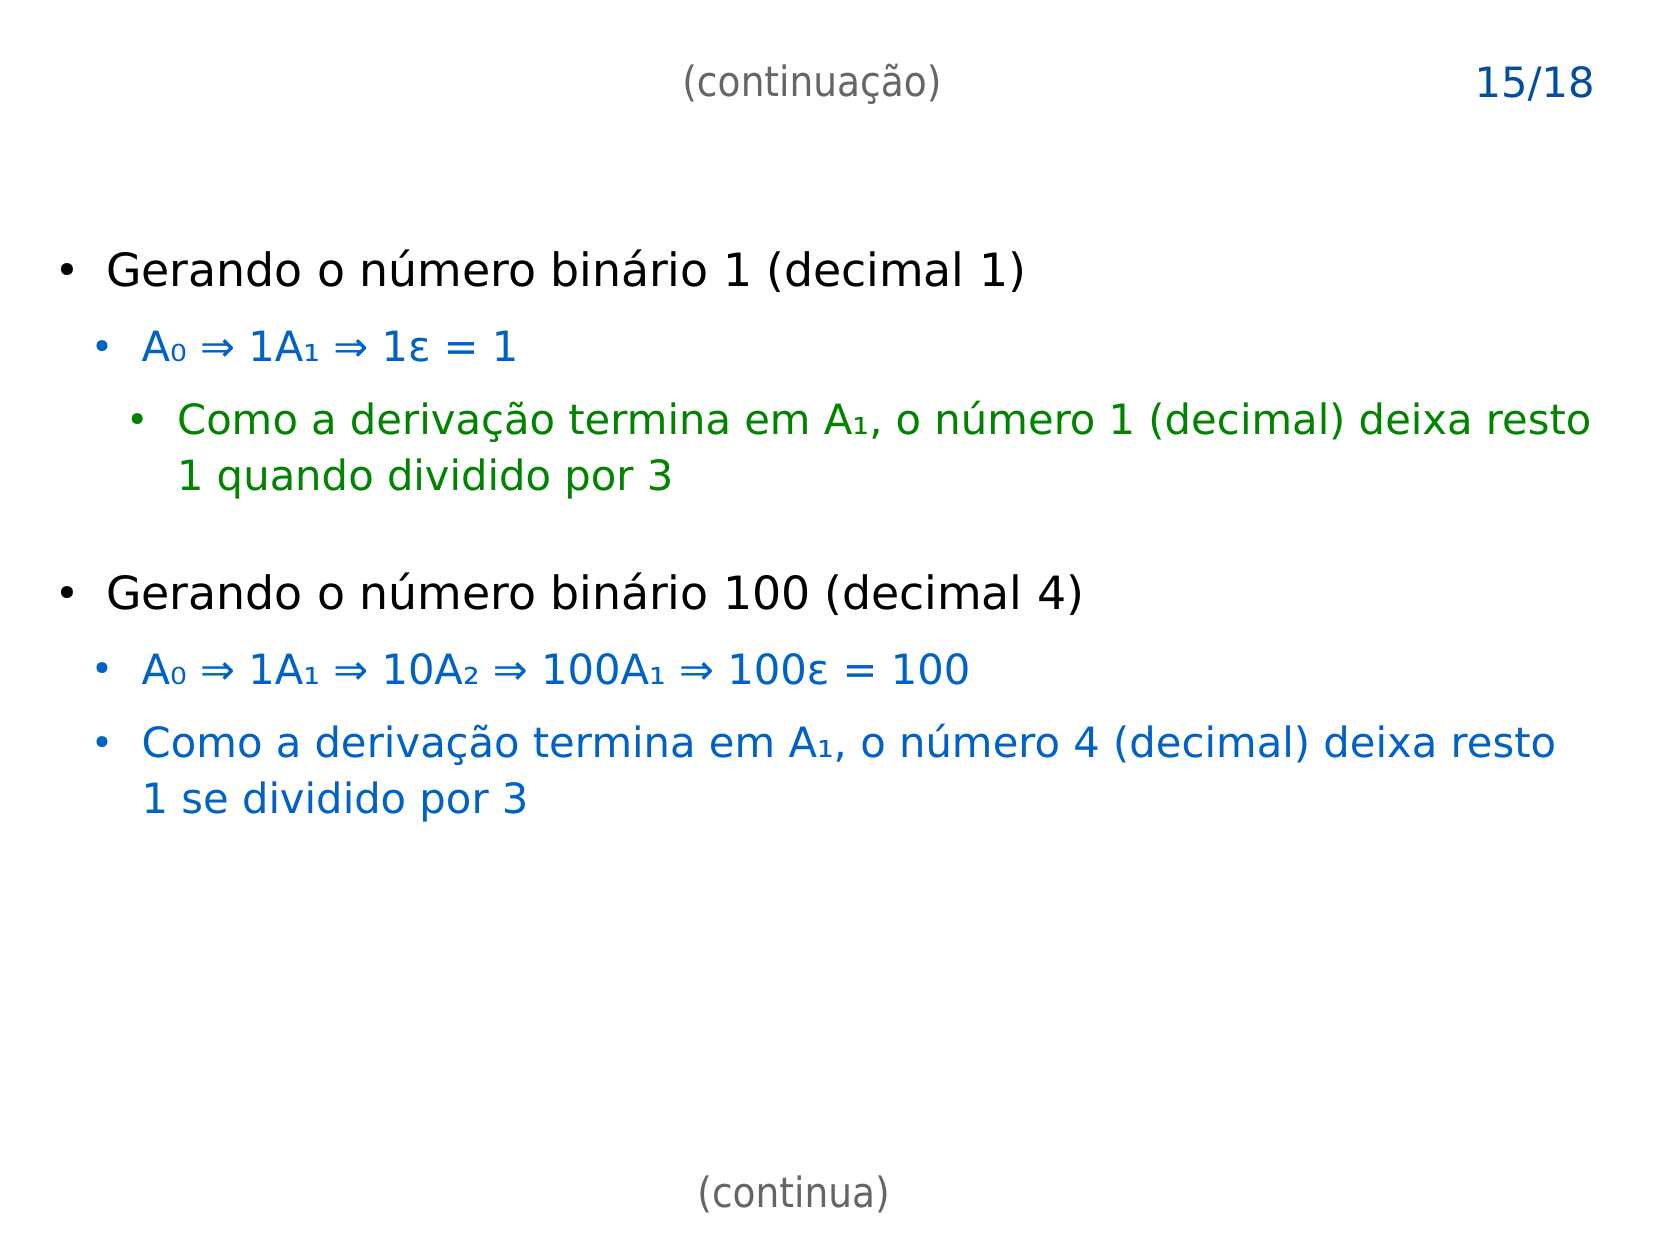

#
(continuação)
15
Gerando o número binário 1 (decimal 1)
A₀ ⇒ 1A₁ ⇒ 1ε = 1
Como a derivação termina em A₁, o número 1 (decimal) deixa resto 1 quando dividido por 3
Gerando o número binário 100 (decimal 4)
A₀ ⇒ 1A₁ ⇒ 10A₂ ⇒ 100A₁ ⇒ 100ε = 100
Como a derivação termina em A₁, o número 4 (decimal) deixa resto 1 se dividido por 3
(continua)